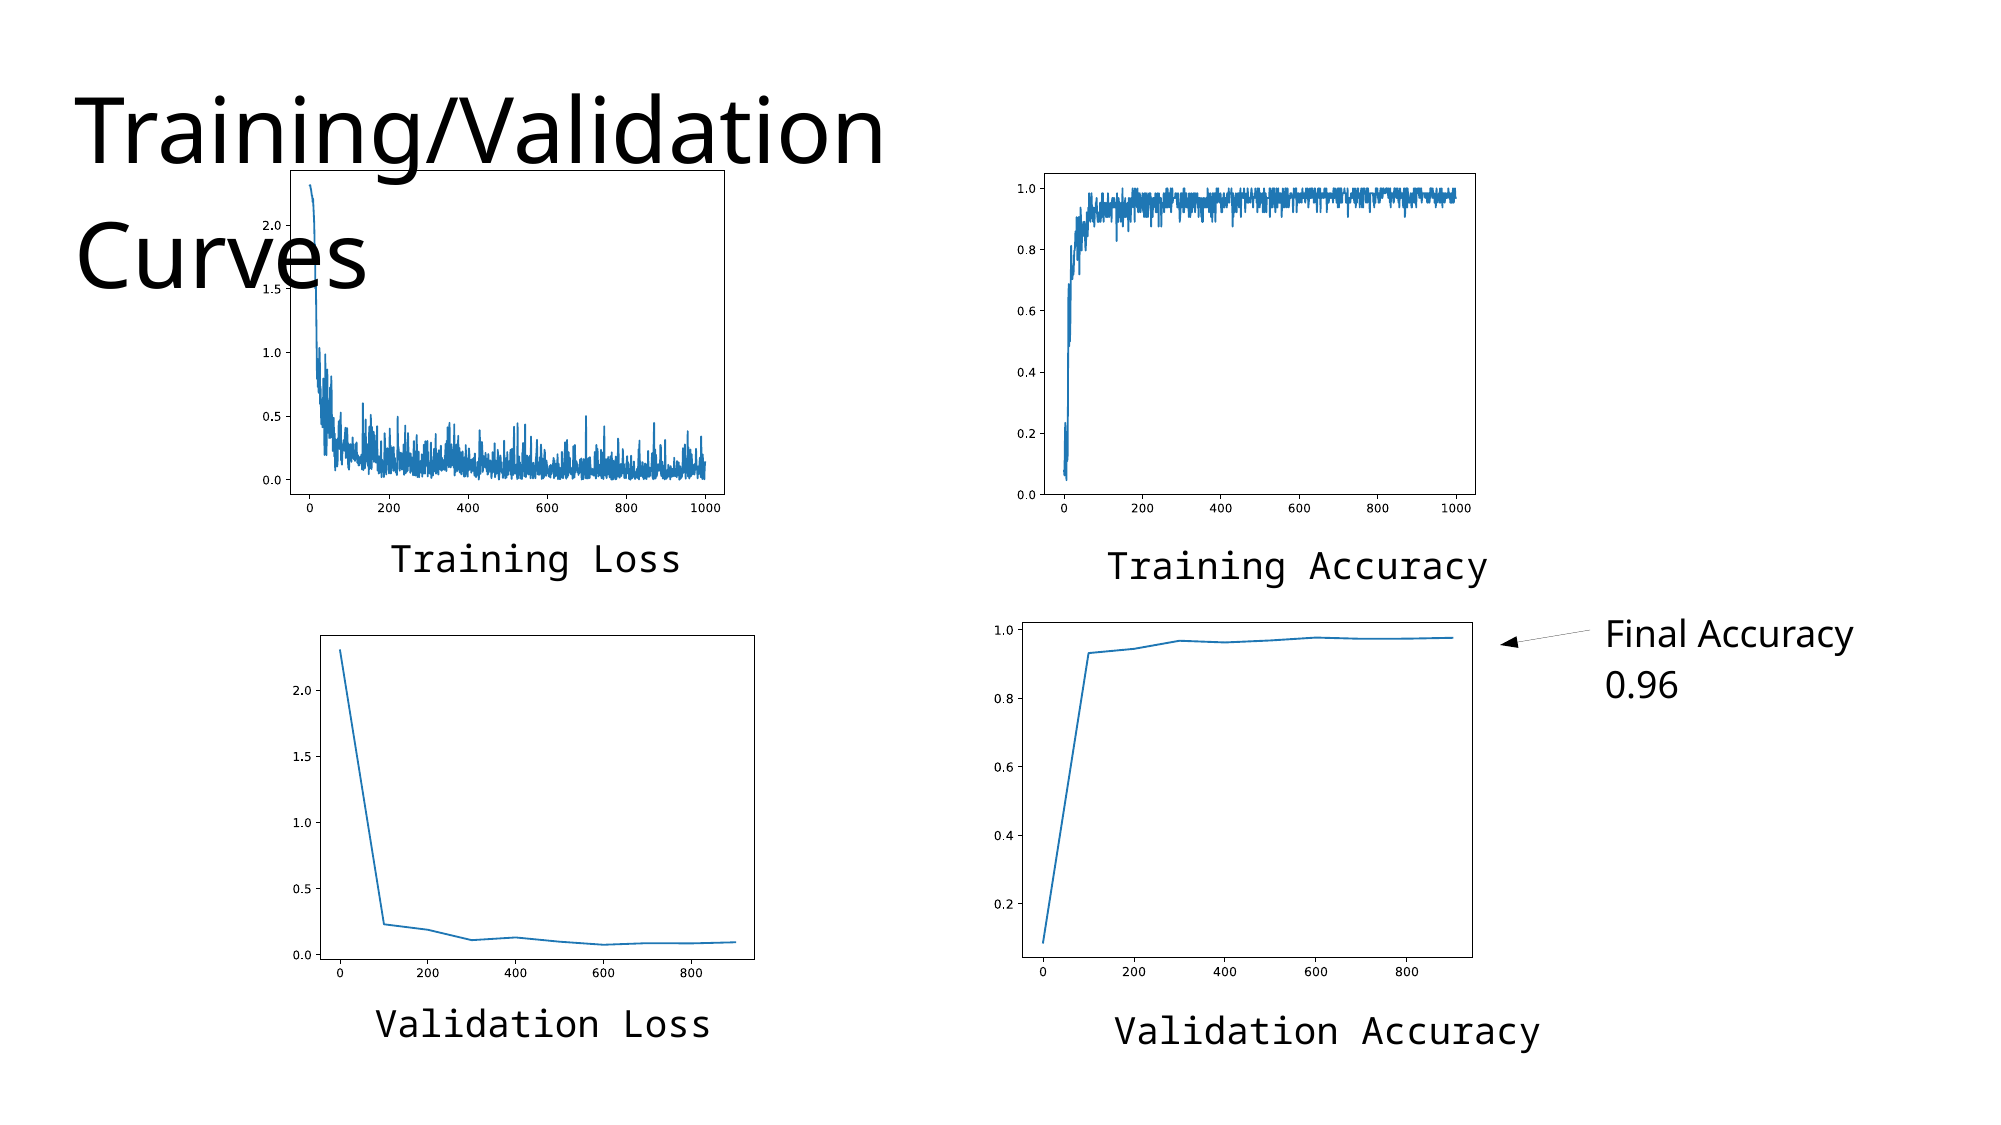

Training/Validation Curves
Training Loss
Training Accuracy
Final Accuracy
0.96
Validation Loss
Validation Accuracy